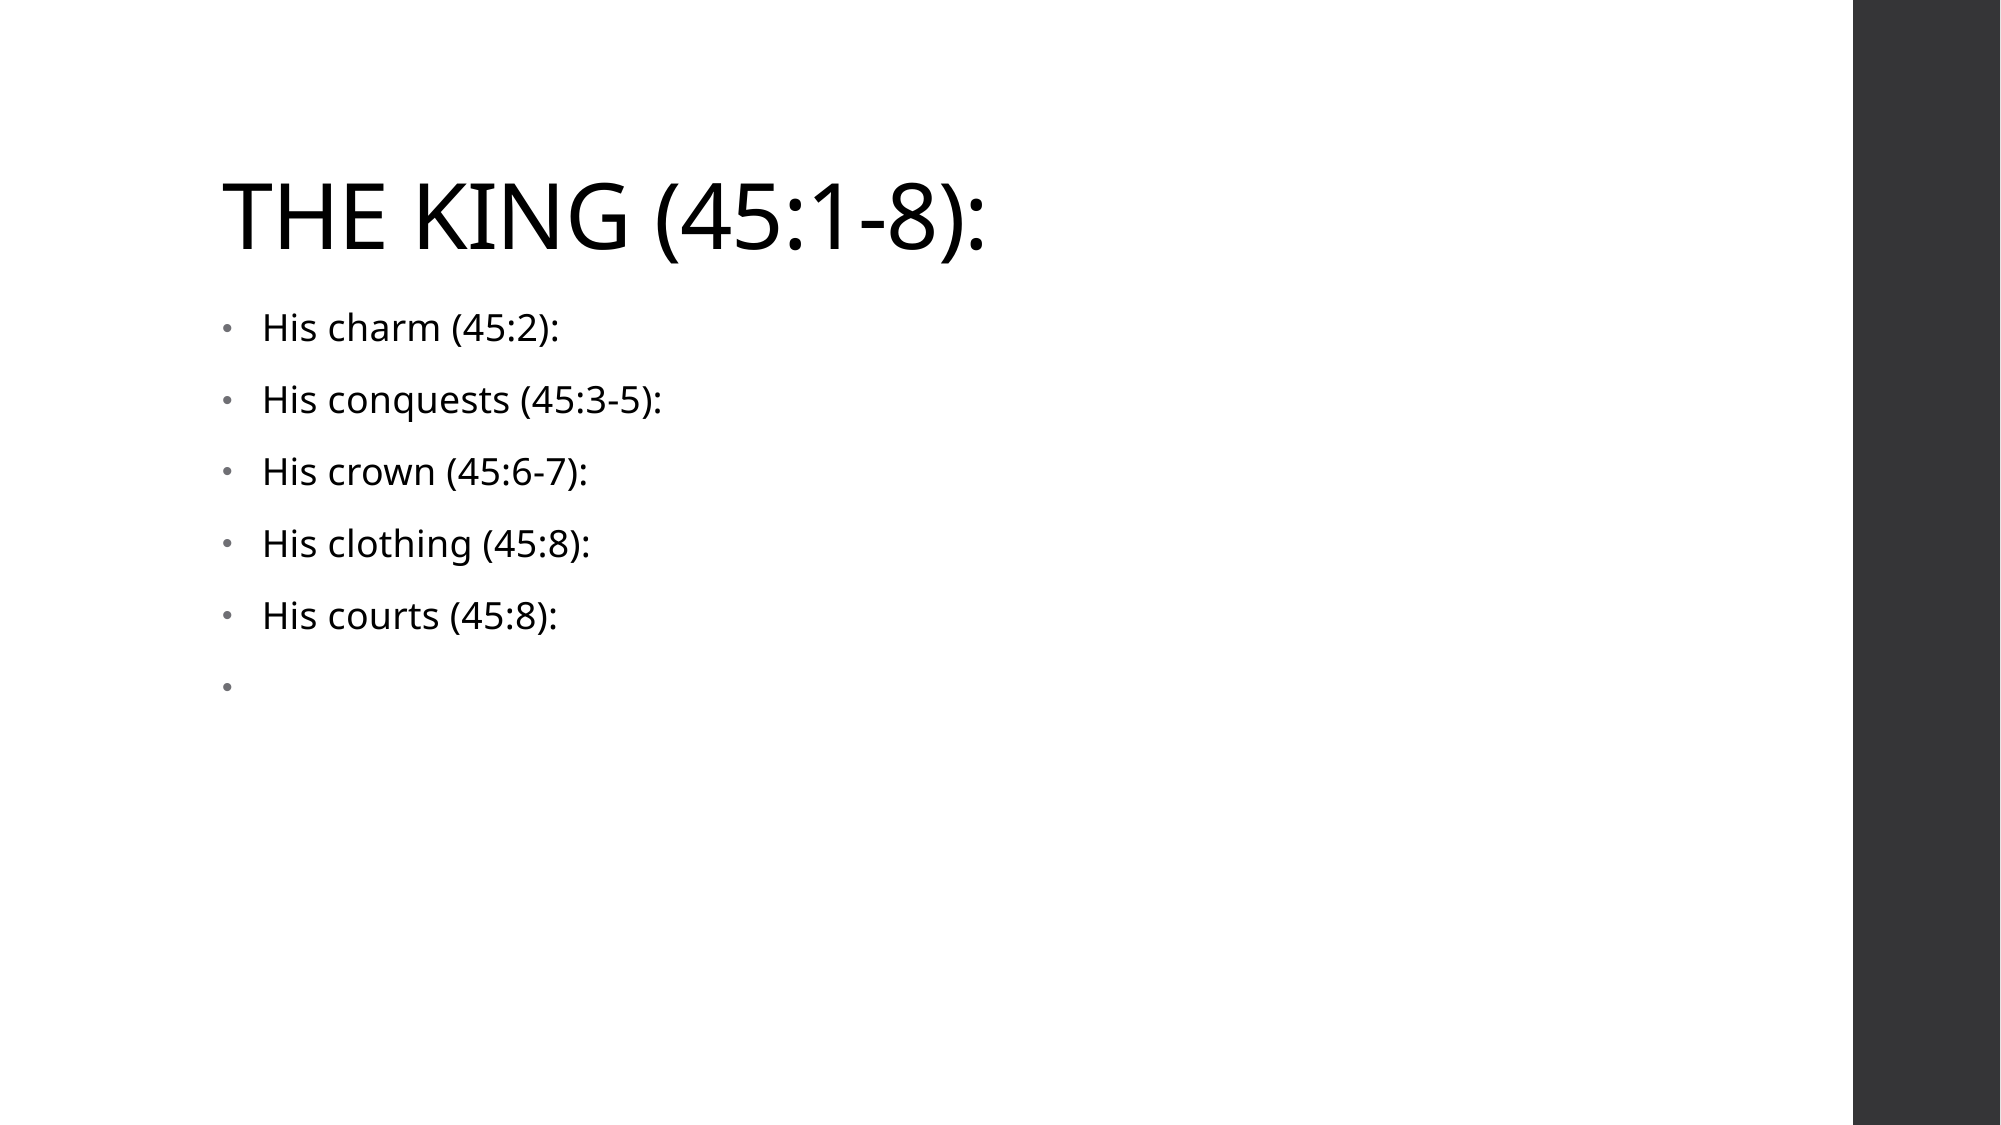

# THE KING (45:1-8):
 His charm (45:2):
 His conquests (45:3-5):
 His crown (45:6-7):
 His clothing (45:8):
 His courts (45:8):